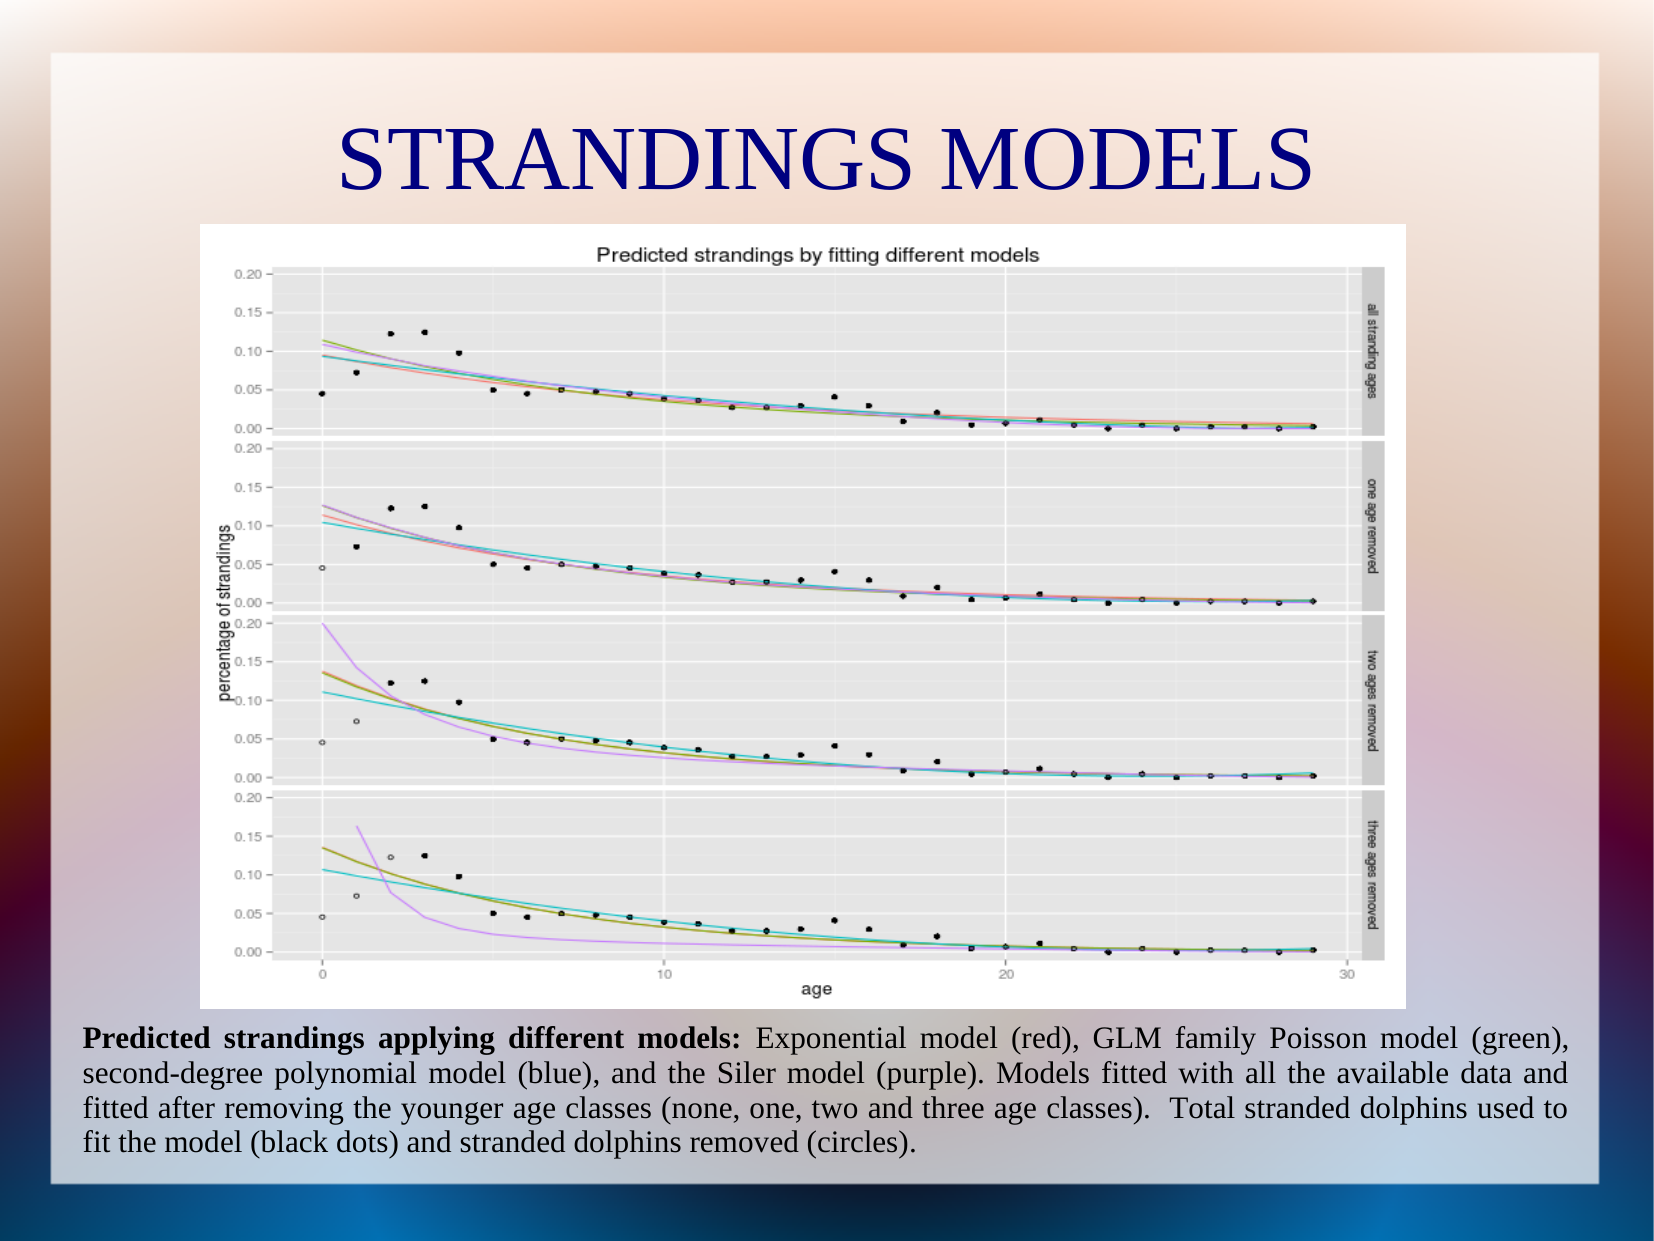

# STRANDINGS MODELS
Predicted strandings applying different models: Exponential model (red), GLM family Poisson model (green), second-degree polynomial model (blue), and the Siler model (purple). Models fitted with all the available data and fitted after removing the younger age classes (none, one, two and three age classes). Total stranded dolphins used to fit the model (black dots) and stranded dolphins removed (circles).